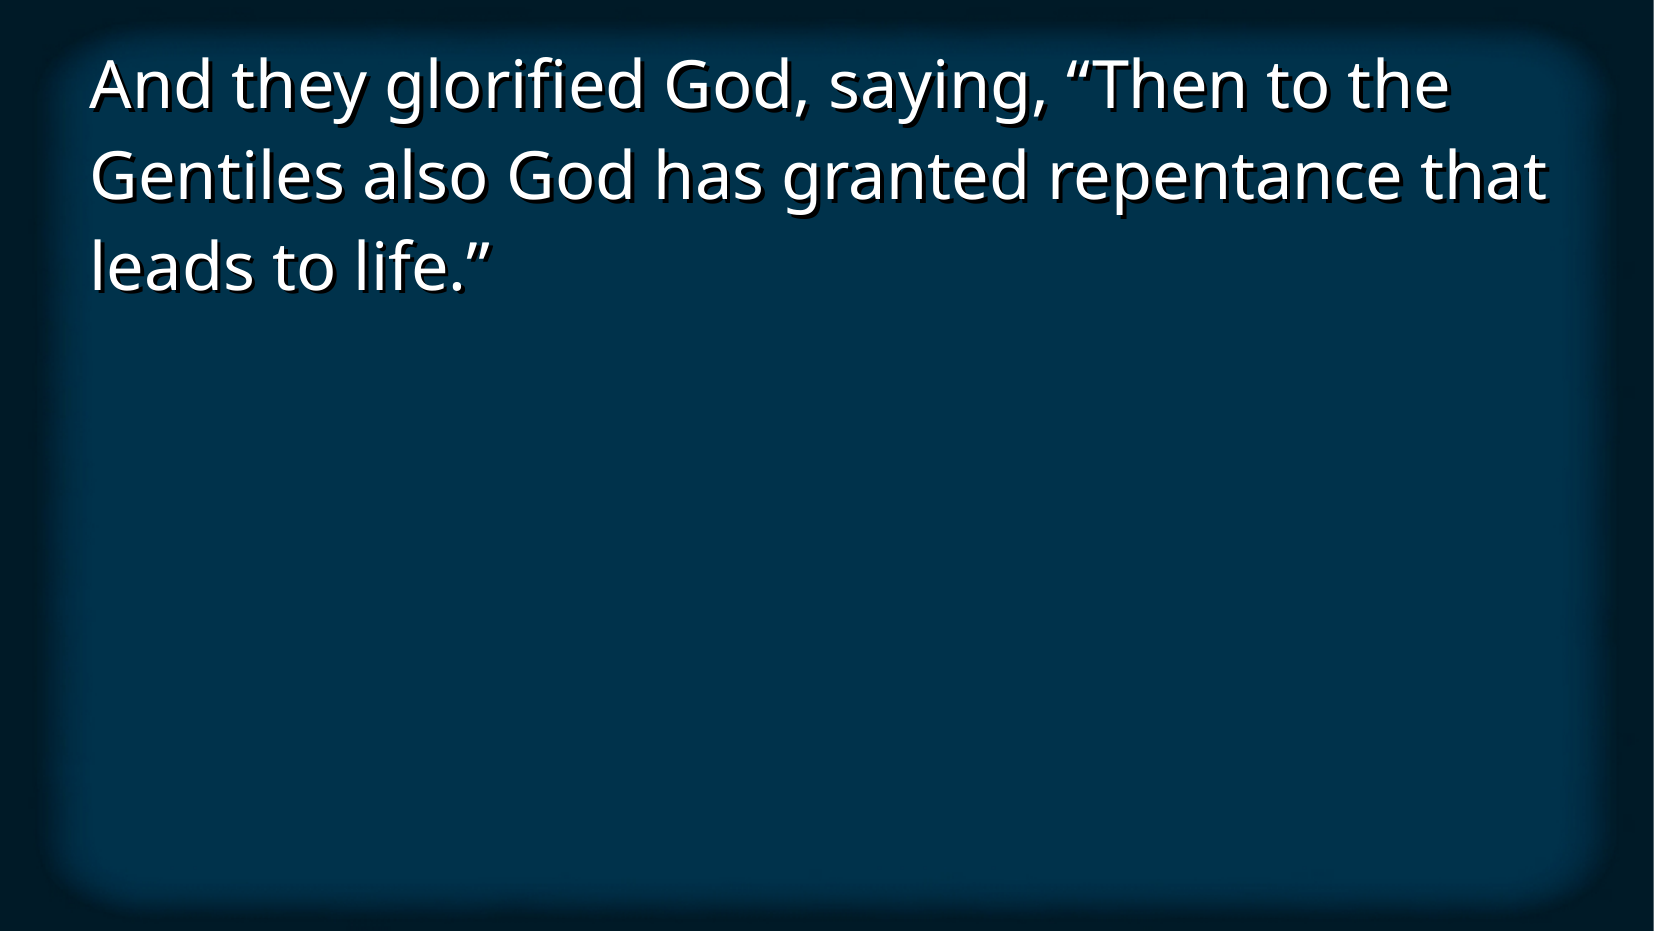

And they glorified God, saying, “Then to the Gentiles also God has granted repentance that leads to life.”